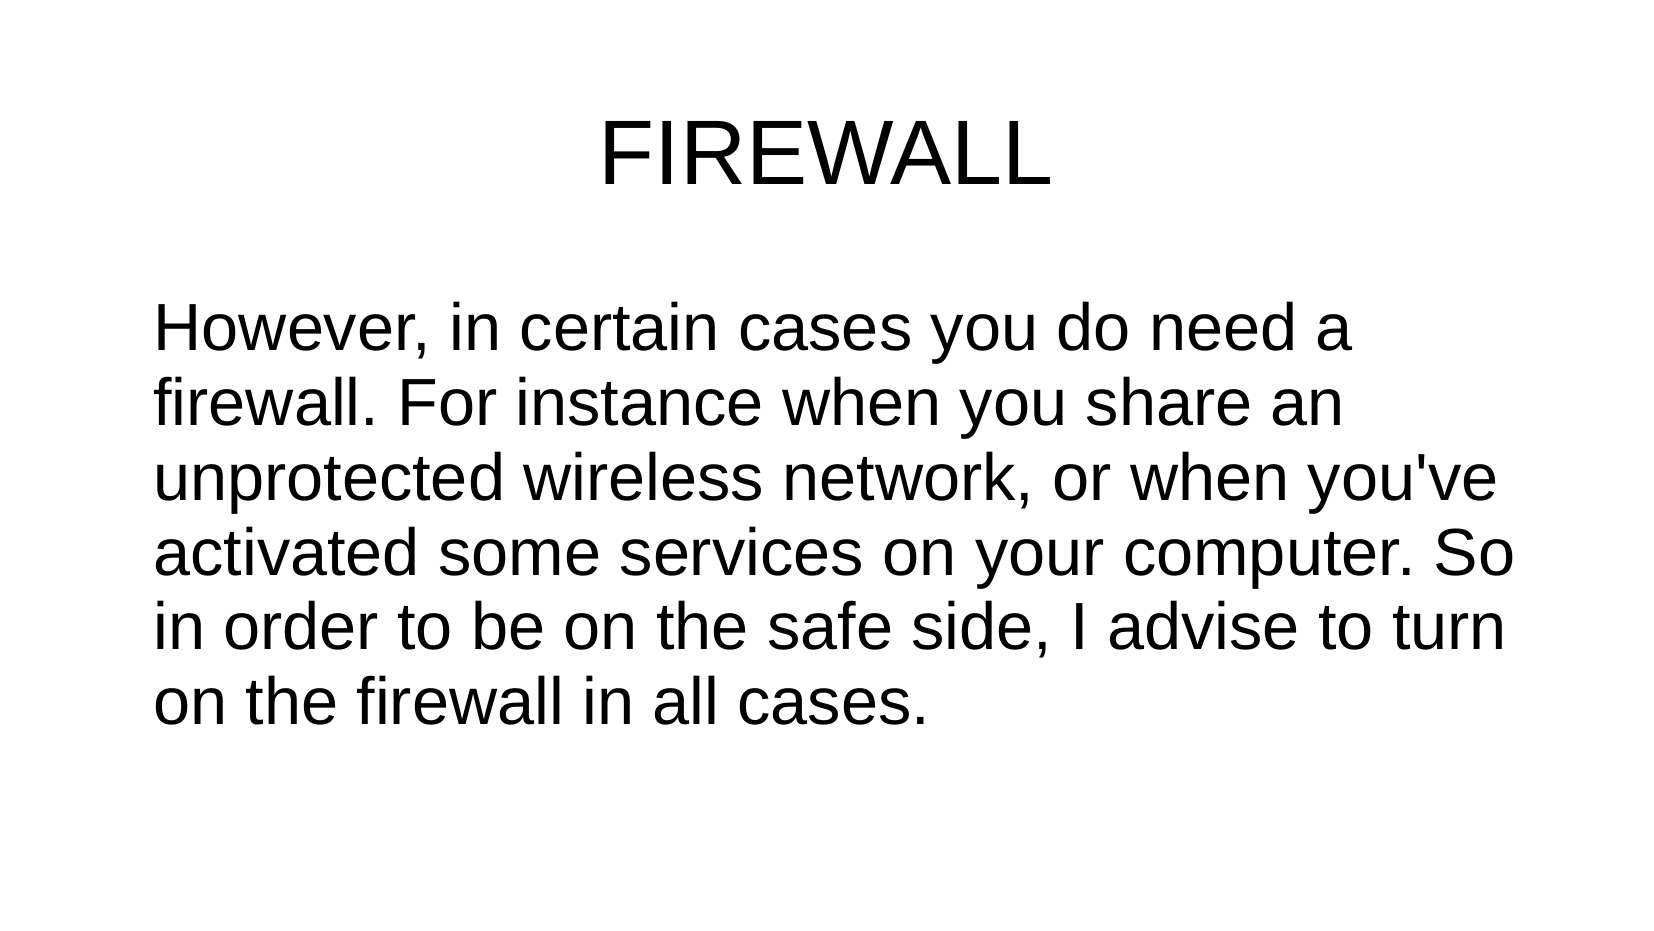

# FIREWALL
However, in certain cases you do need a firewall. For instance when you share an unprotected wireless network, or when you've activated some services on your computer. So in order to be on the safe side, I advise to turn on the firewall in all cases.